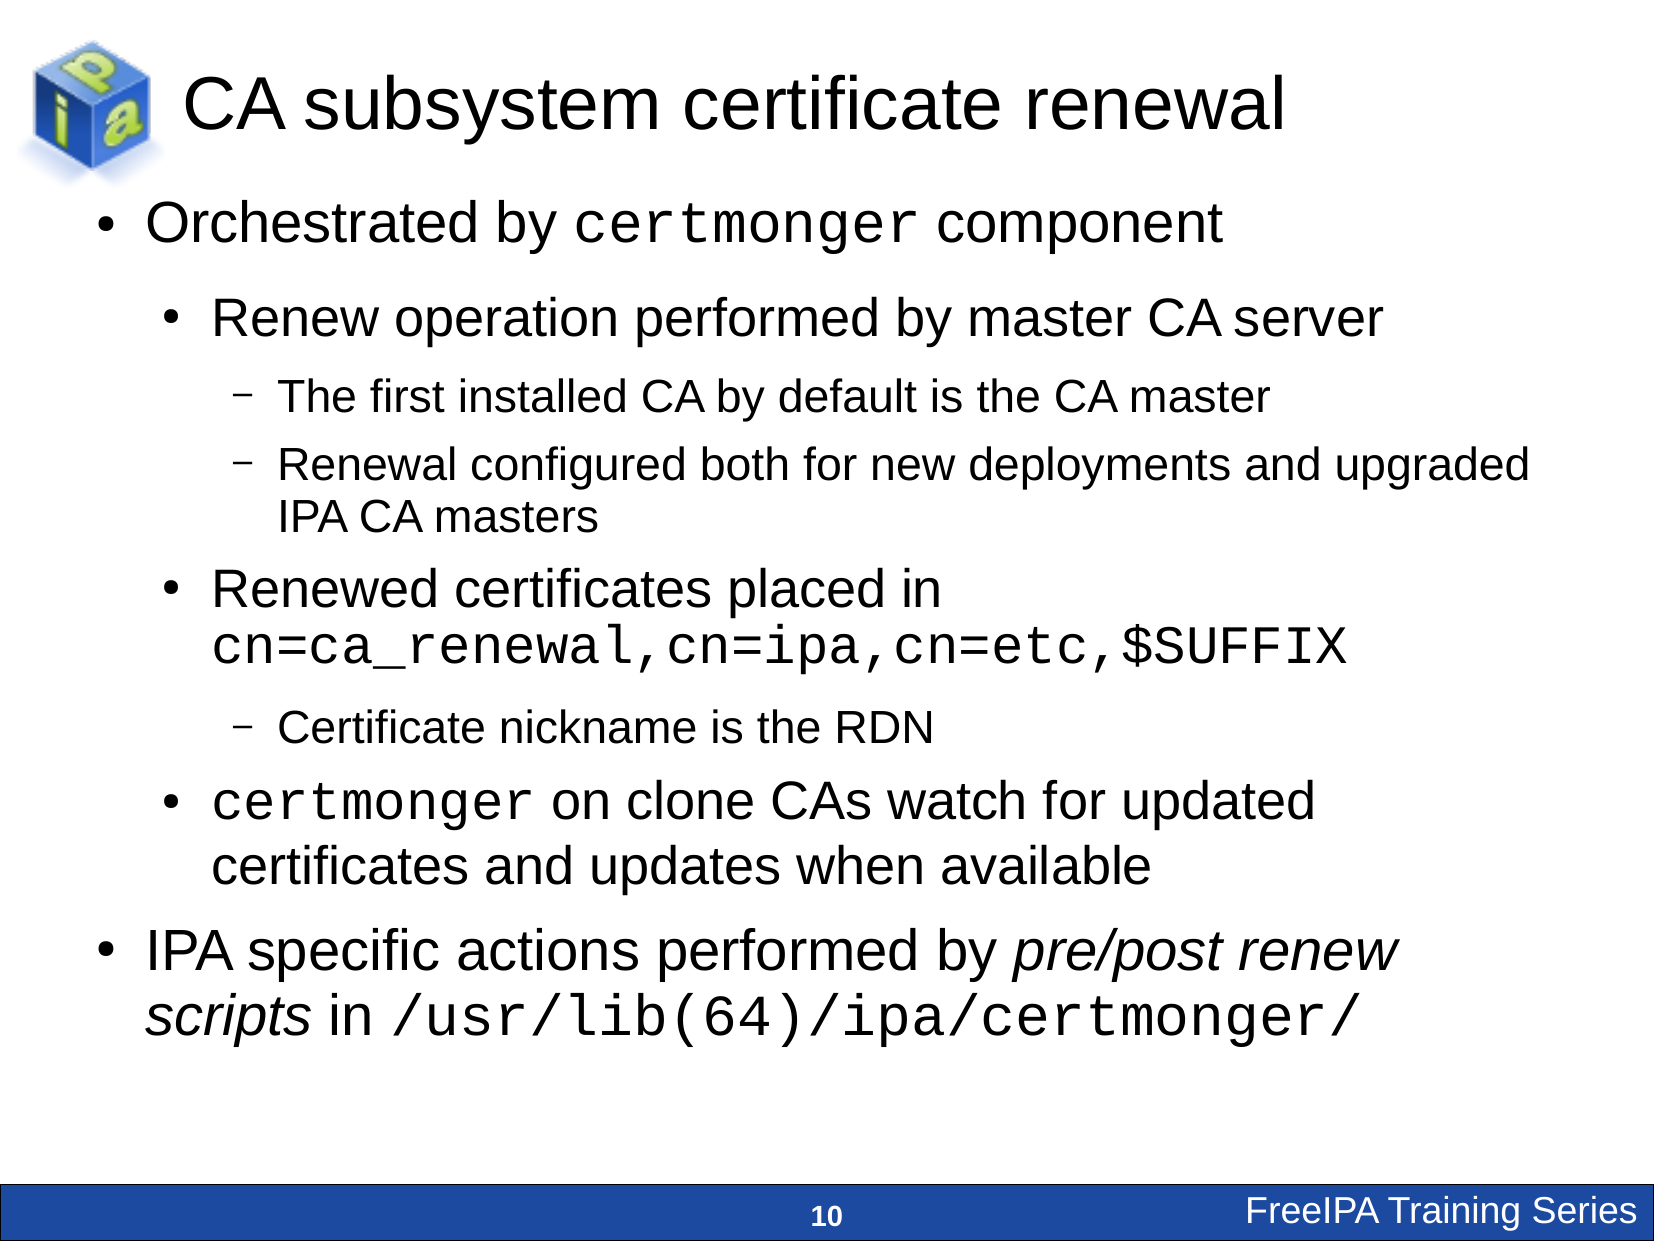

# CA subsystem certificate renewal
Orchestrated by certmonger component
Renew operation performed by master CA server
The first installed CA by default is the CA master
Renewal configured both for new deployments and upgraded IPA CA masters
Renewed certificates placed in cn=ca_renewal,cn=ipa,cn=etc,$SUFFIX
Certificate nickname is the RDN
certmonger on clone CAs watch for updated certificates and updates when available
IPA specific actions performed by pre/post renew scripts in /usr/lib(64)/ipa/certmonger/
10